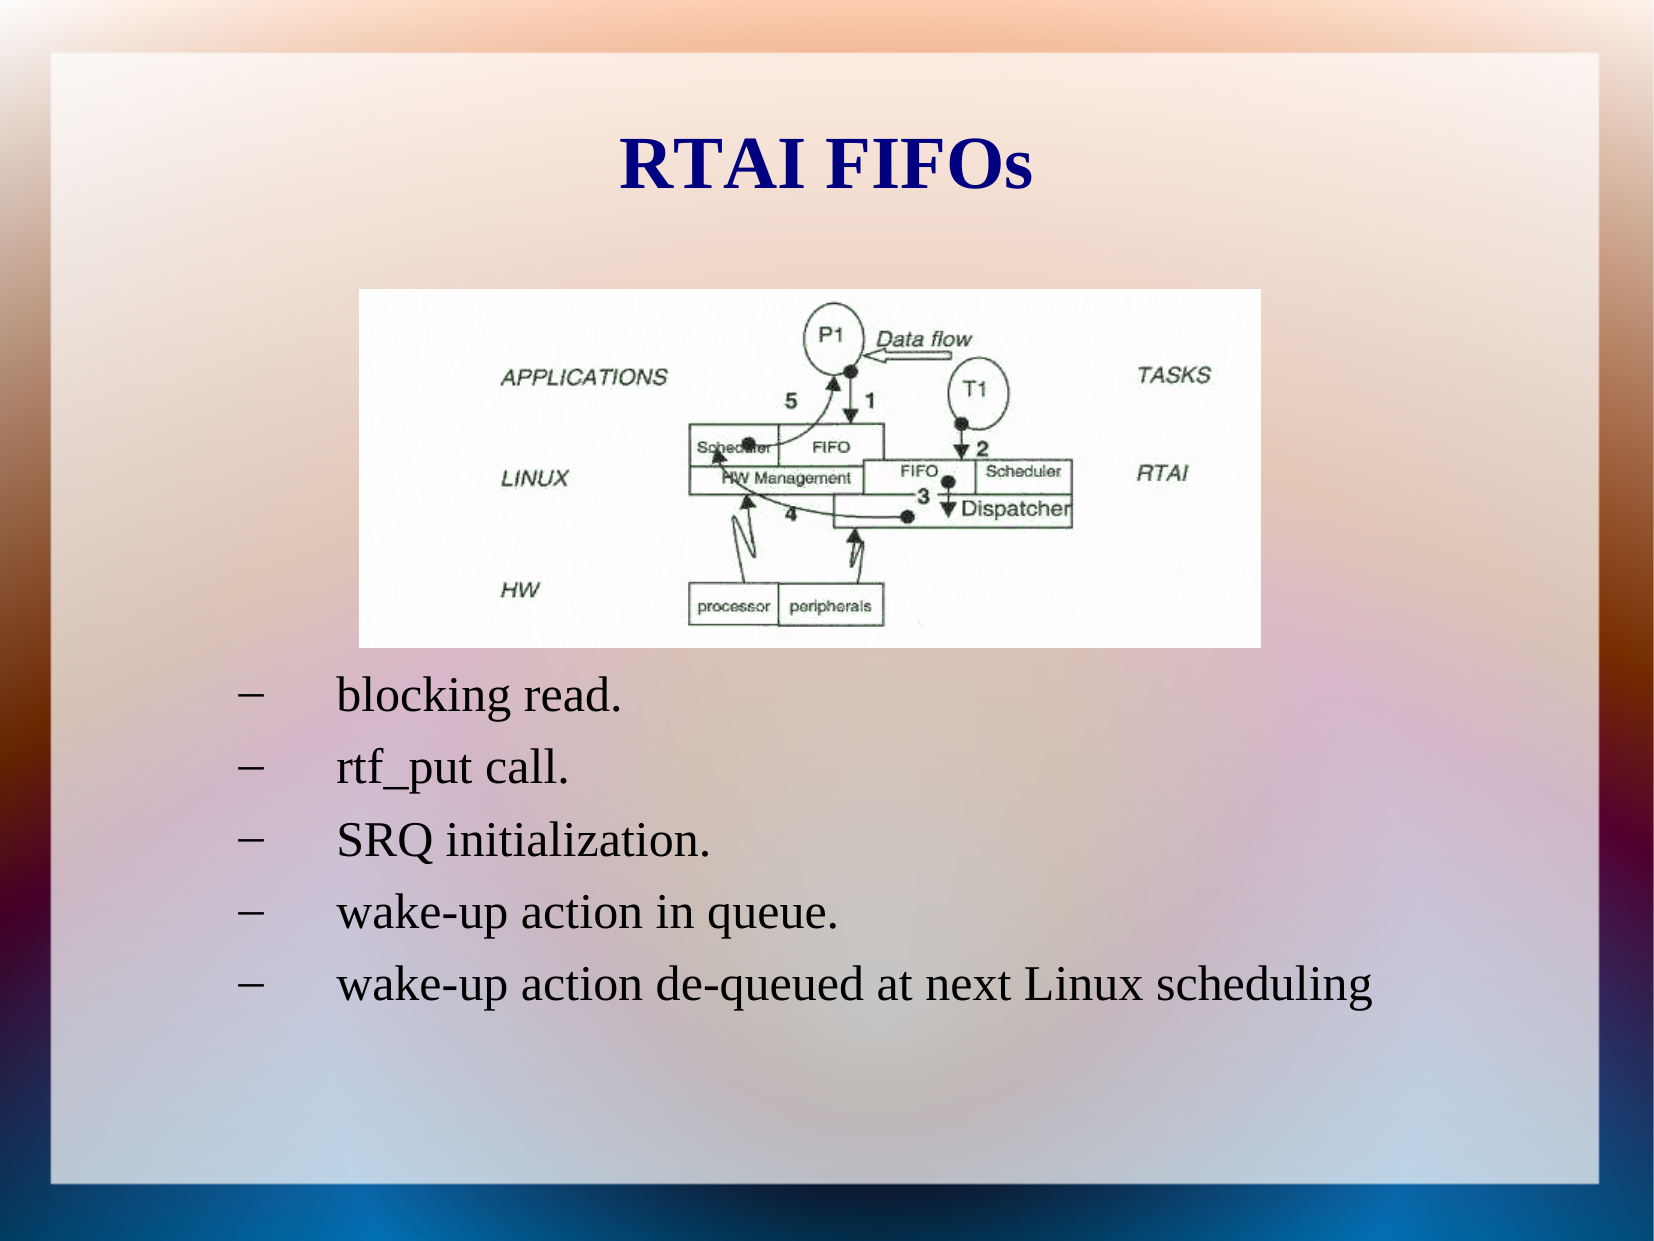

# RTAI FIFOs
 blocking read.
 rtf_put call.
 SRQ initialization.
 wake-up action in queue.
 wake-up action de-queued at next Linux scheduling